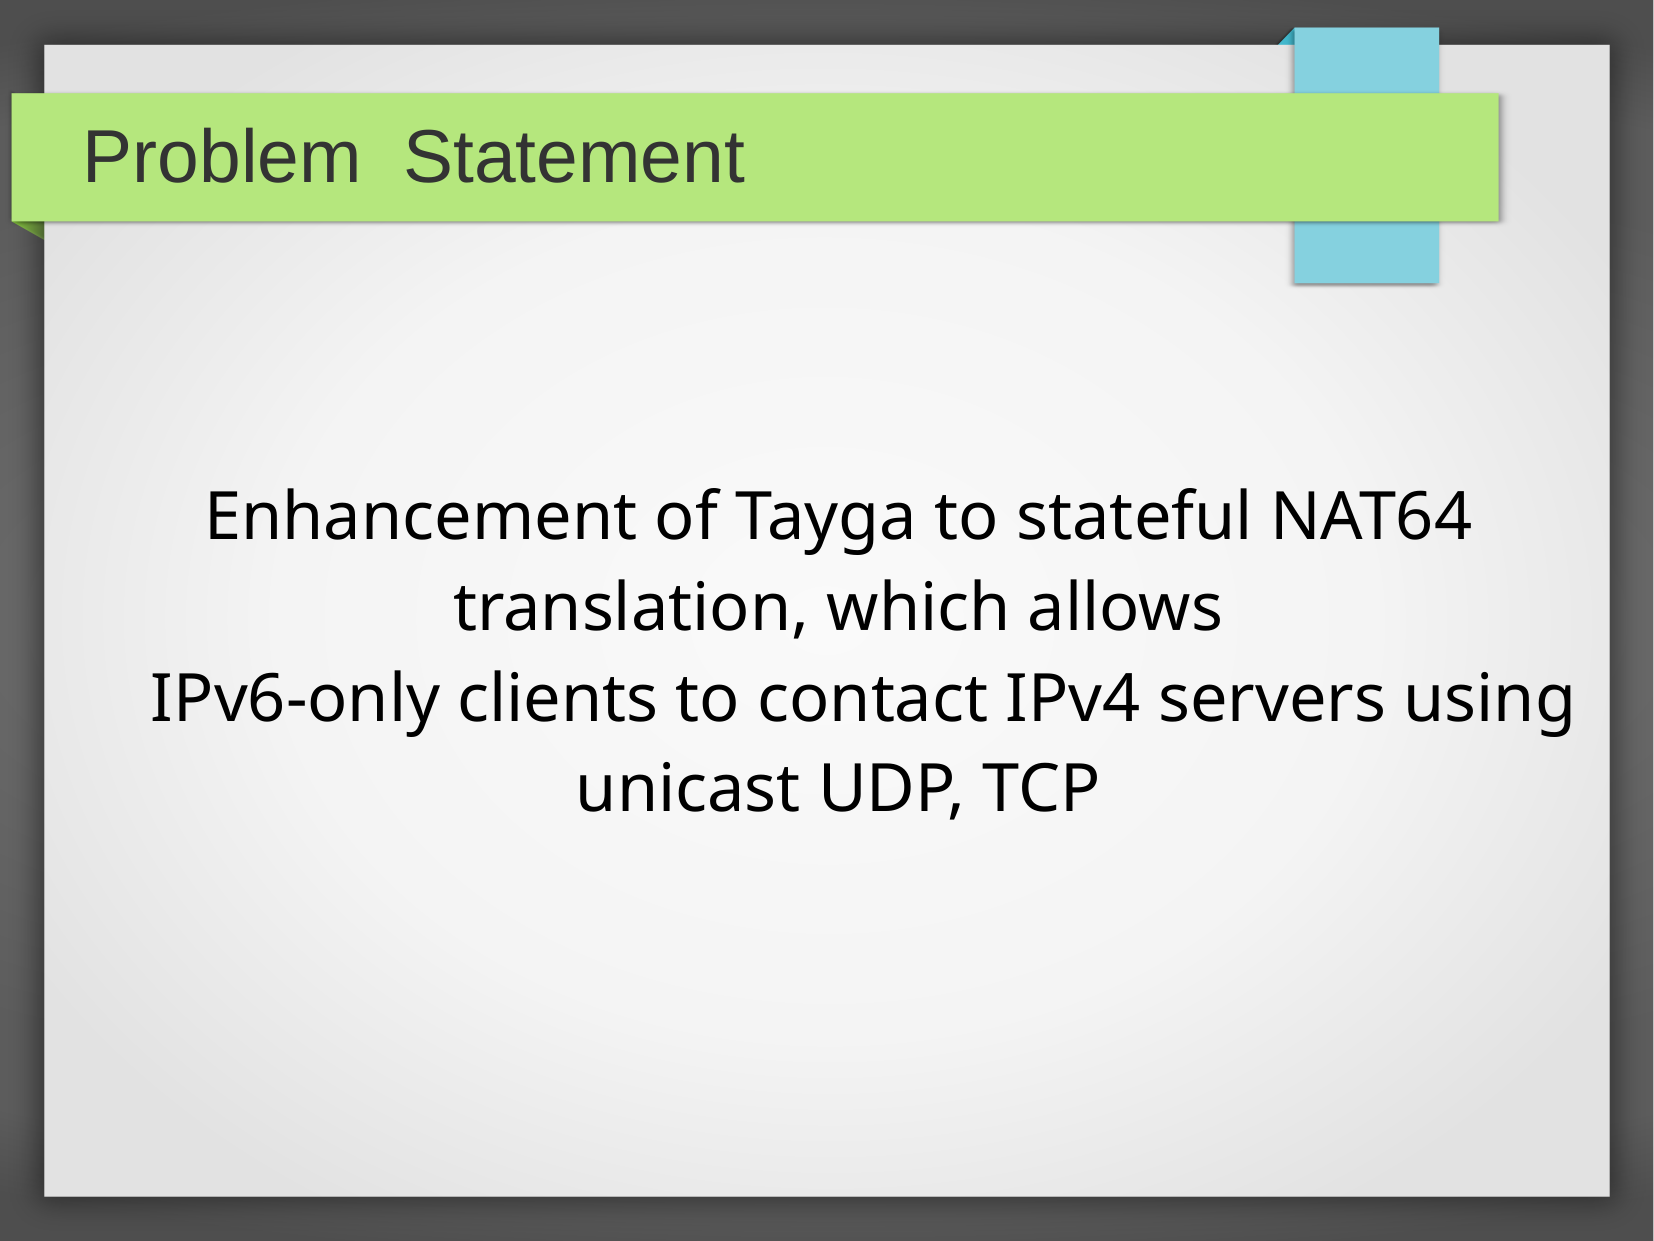

# Problem Statement
Enhancement of Tayga to stateful NAT64 translation, which allows
 IPv6-only clients to contact IPv4 servers using unicast UDP, TCP